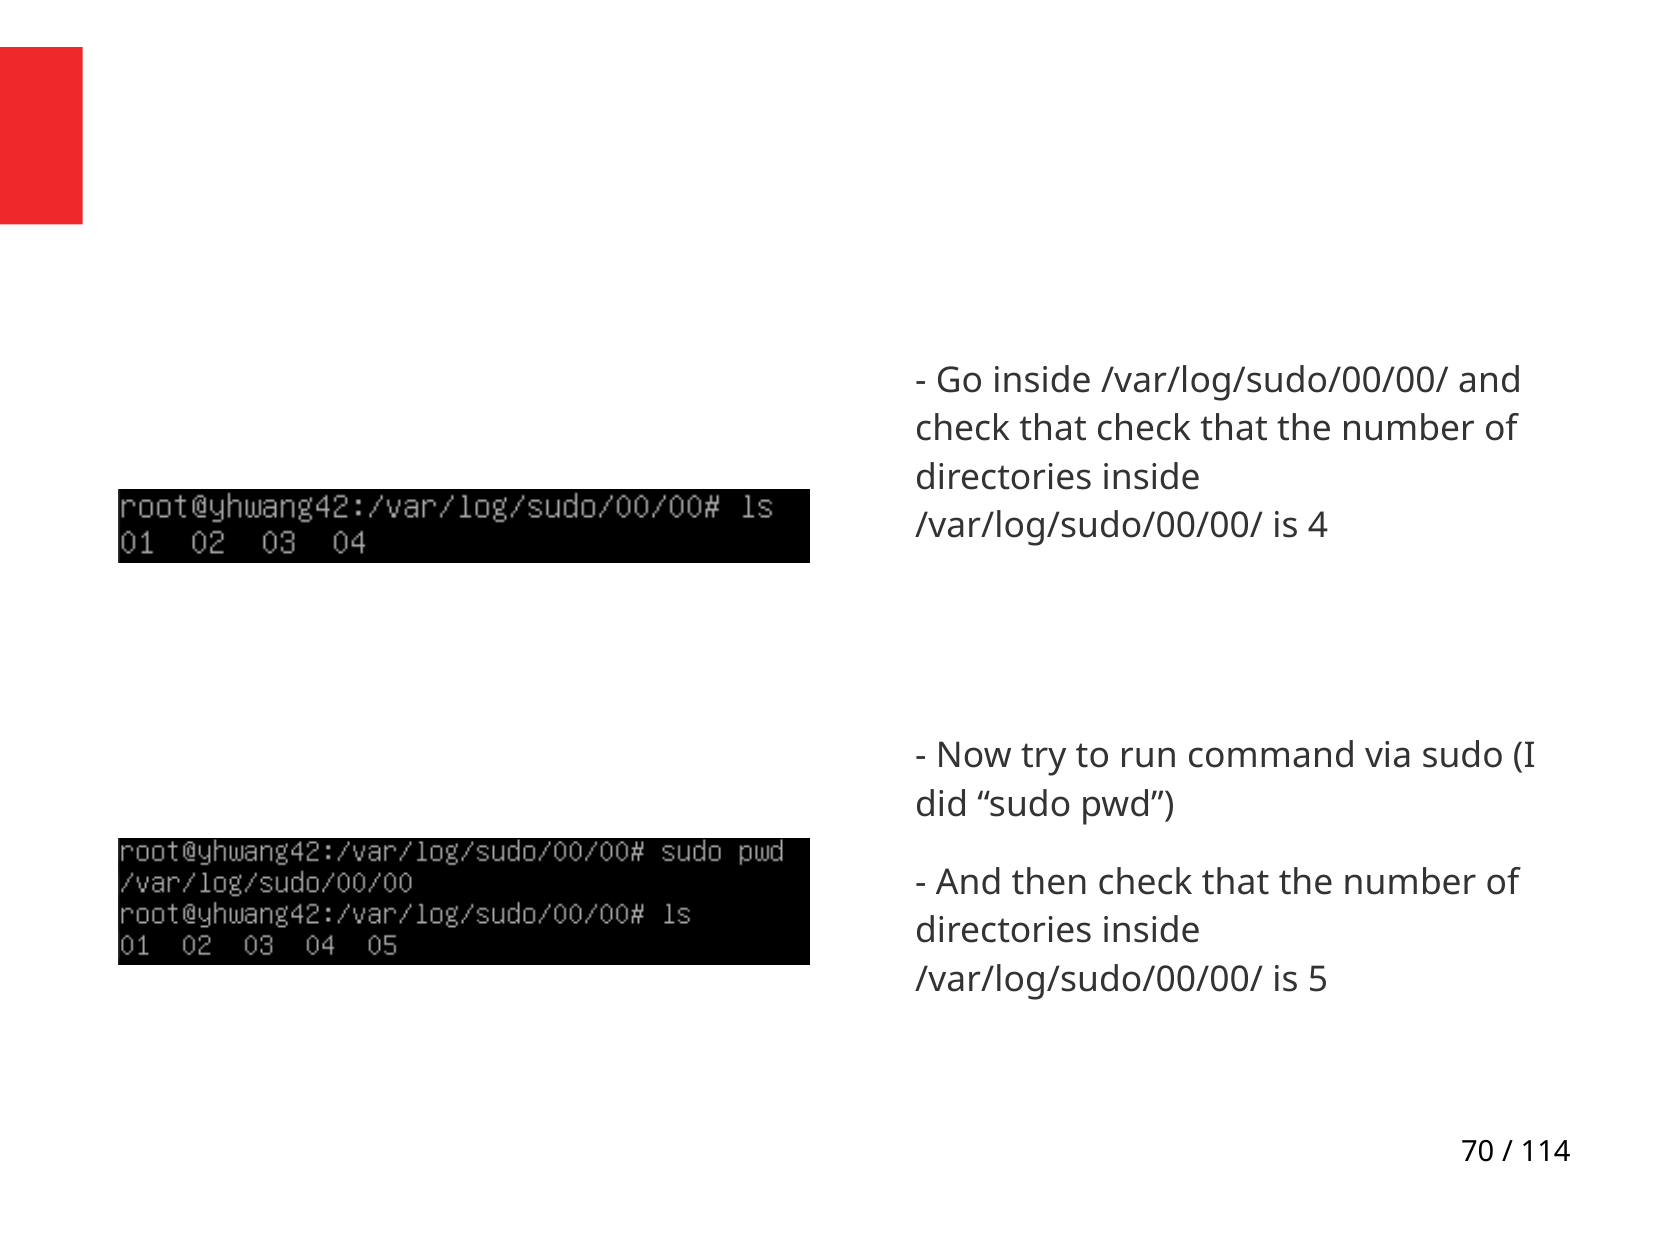

# - Go inside /var/log/sudo/00/00/ and check that check that the number of directories inside /var/log/sudo/00/00/ is 4
- Now try to run command via sudo (I did “sudo pwd”)
- And then check that the number of directories inside /var/log/sudo/00/00/ is 5
70